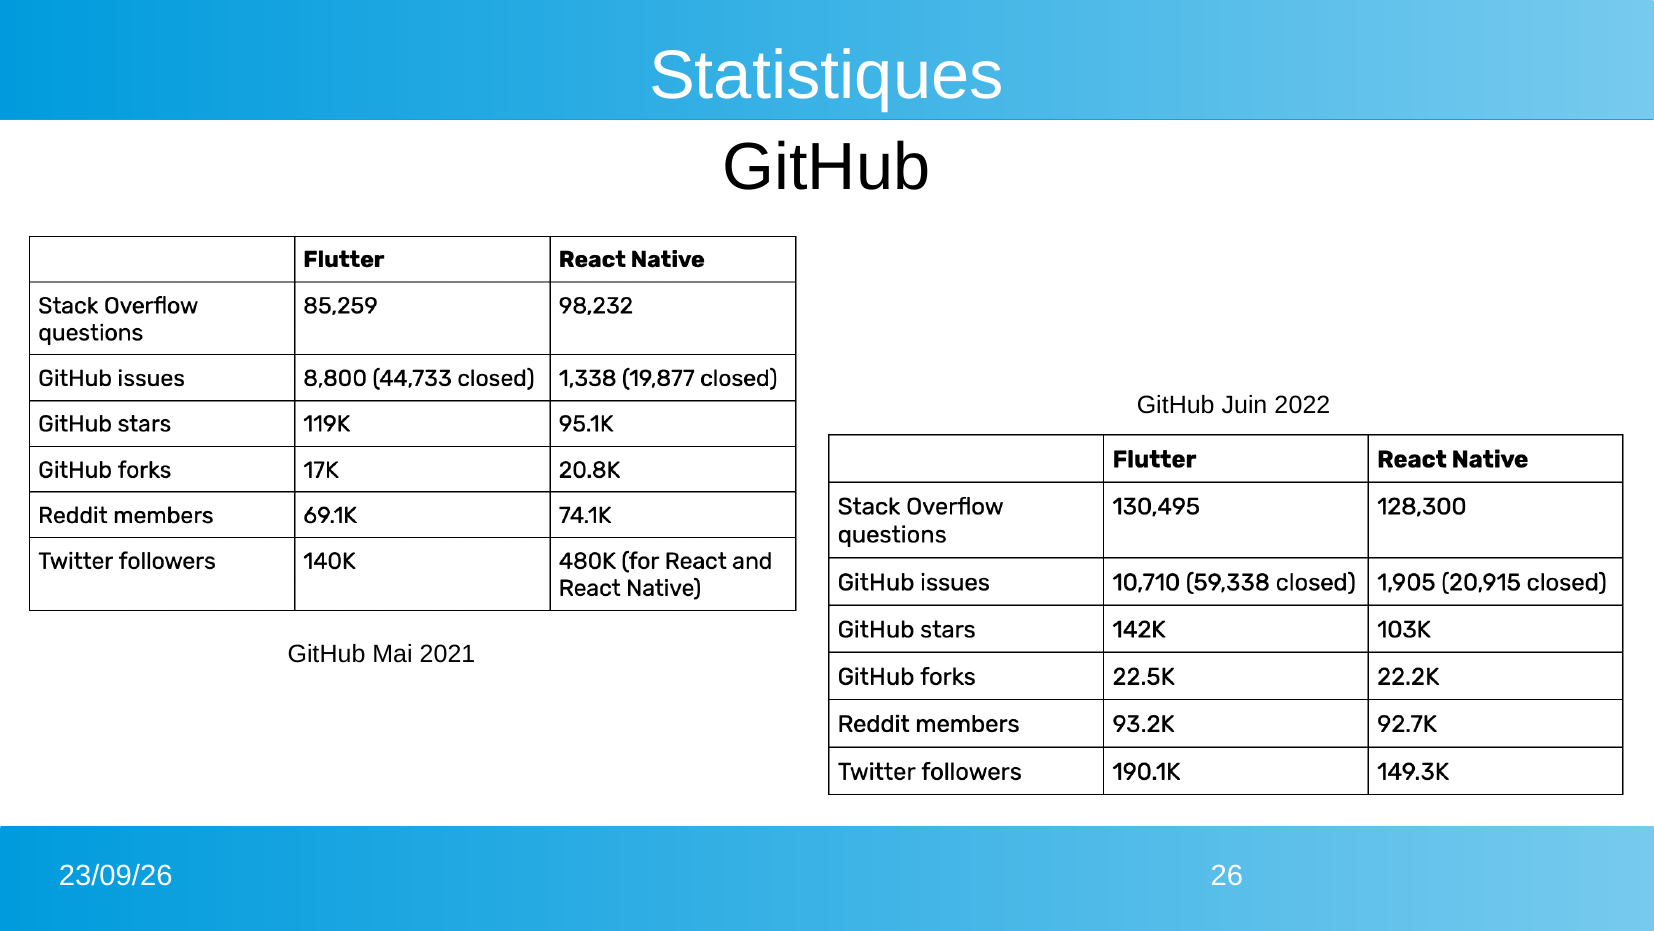

# Statistiques
GitHub
GitHub Juin 2022
GitHub Mai 2021